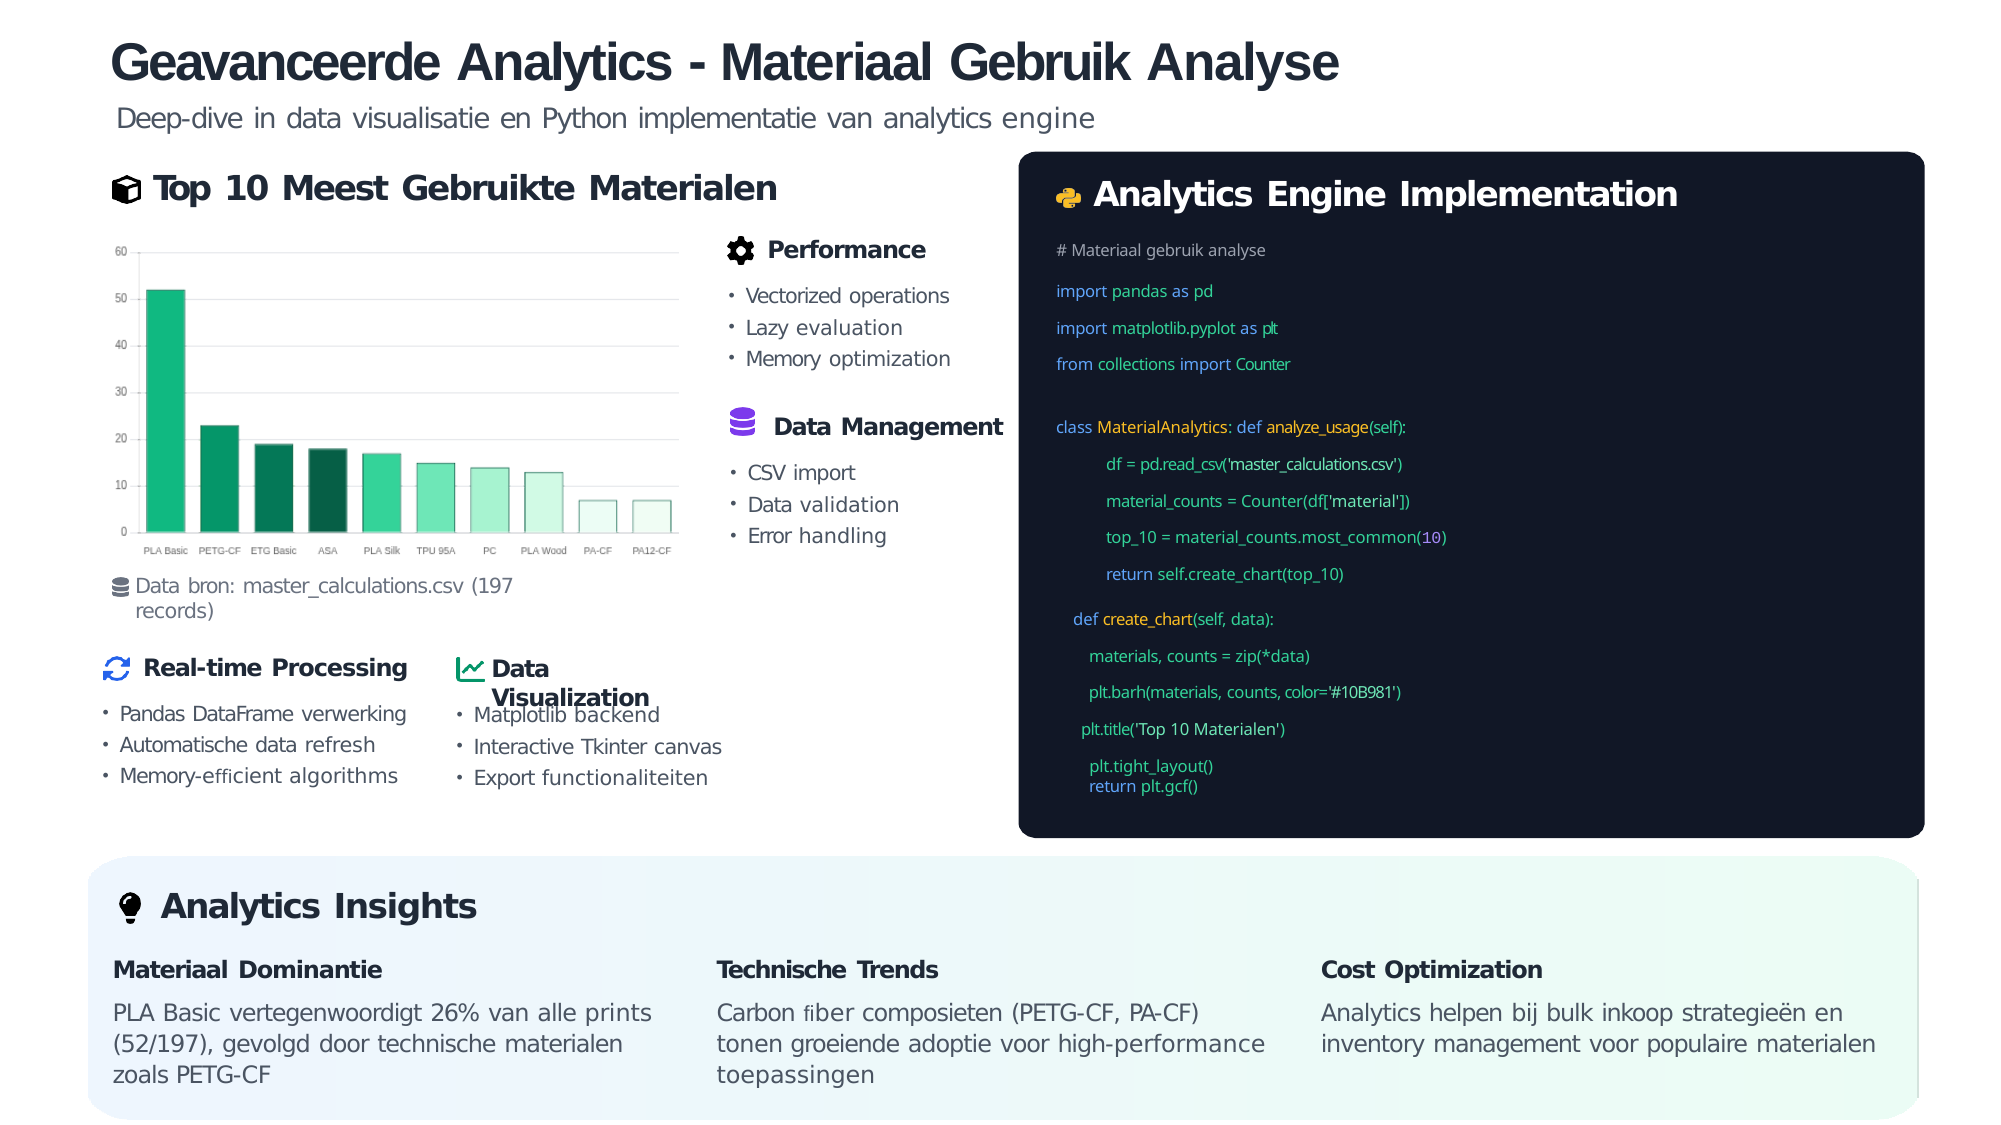

# Geavanceerde Analytics - Materiaal Gebruik Analyse
Deep-dive in data visualisatie en Python implementatie van analytics engine
Top 10 Meest Gebruikte Materialen
Analytics Engine Implementation
Performance
# Materiaal gebruik analyse
import pandas as pd
import matplotlib.pyplot as plt
from collections import Counter
class MaterialAnalytics: def analyze_usage(self):
df = pd.read_csv('master_calculations.csv')
material_counts = Counter(df['material'])
top_10 = material_counts.most_common(10)
return self.create_chart(top_10)
 def create_chart(self, data):
 materials, counts = zip(*data)
 plt.barh(materials, counts, color='#10B981') 			 plt.title('Top 10 Materialen')
 plt.tight_layout()
 return plt.gcf()
Vectorized operations
Lazy evaluation
Memory optimization
Data Management
CSV import
Data validation
Error handling
Data bron: master_calculations.csv (197 records)
Real-time Processing
Data Visualization
Pandas DataFrame verwerking
Automatische data refresh
Memory-eﬃcient algorithms
Matplotlib backend
Interactive Tkinter canvas
Export functionaliteiten
Analytics Insights
Materiaal Dominantie
Technische Trends
Cost Optimization
PLA Basic vertegenwoordigt 26% van alle prints (52/197), gevolgd door technische materialen zoals PETG-CF
Carbon ﬁber composieten (PETG-CF, PA-CF) tonen groeiende adoptie voor high-performance toepassingen
Analytics helpen bij bulk inkoop strategieën en inventory management voor populaire materialen